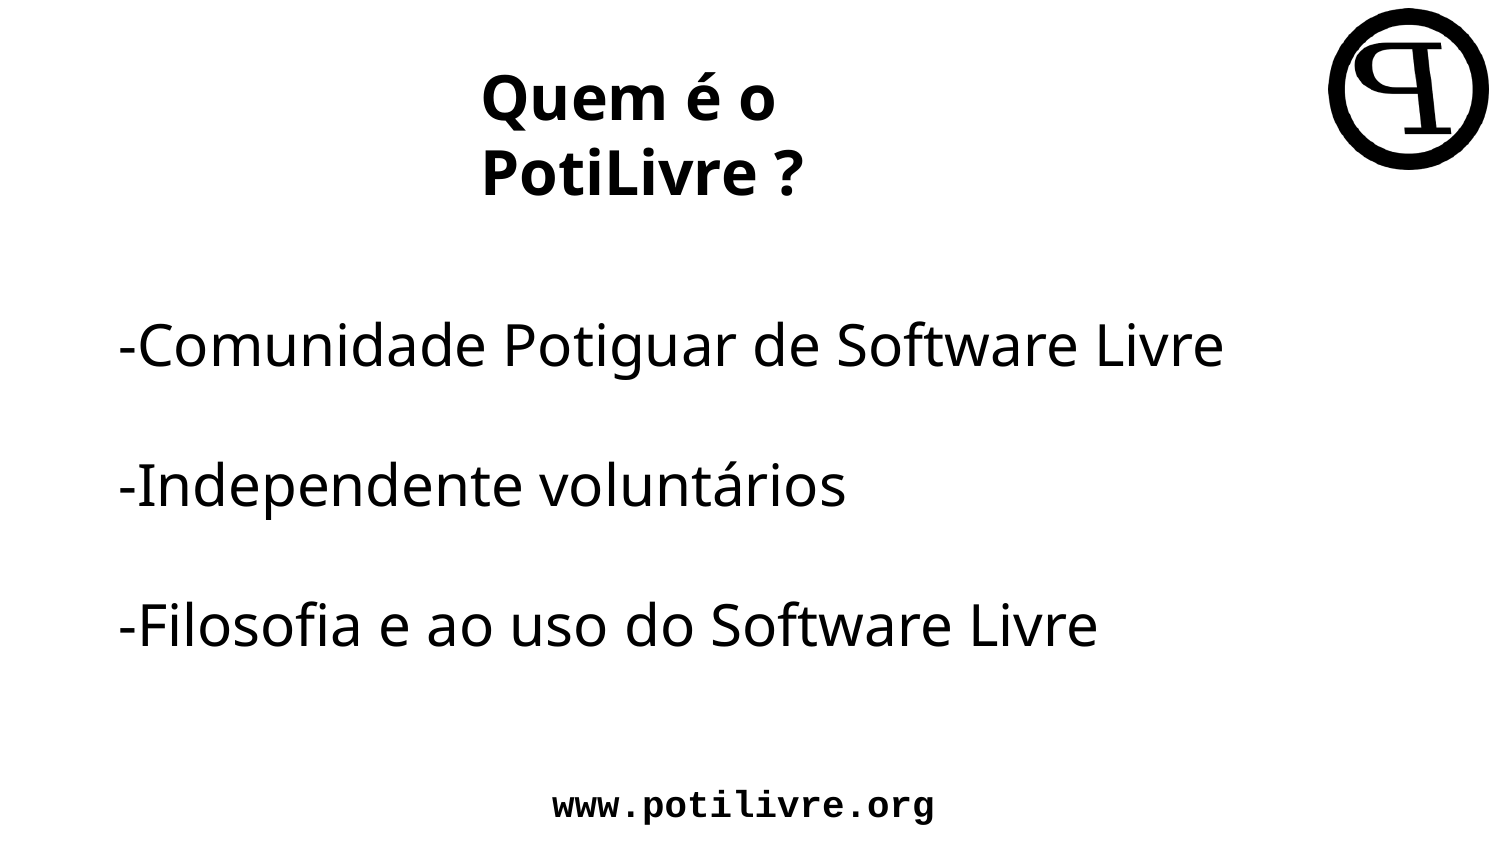

# Quem é o PotiLivre ?
-Comunidade Potiguar de Software Livre
-Independente voluntários
-Filosofia e ao uso do Software Livre
www.potilivre.org